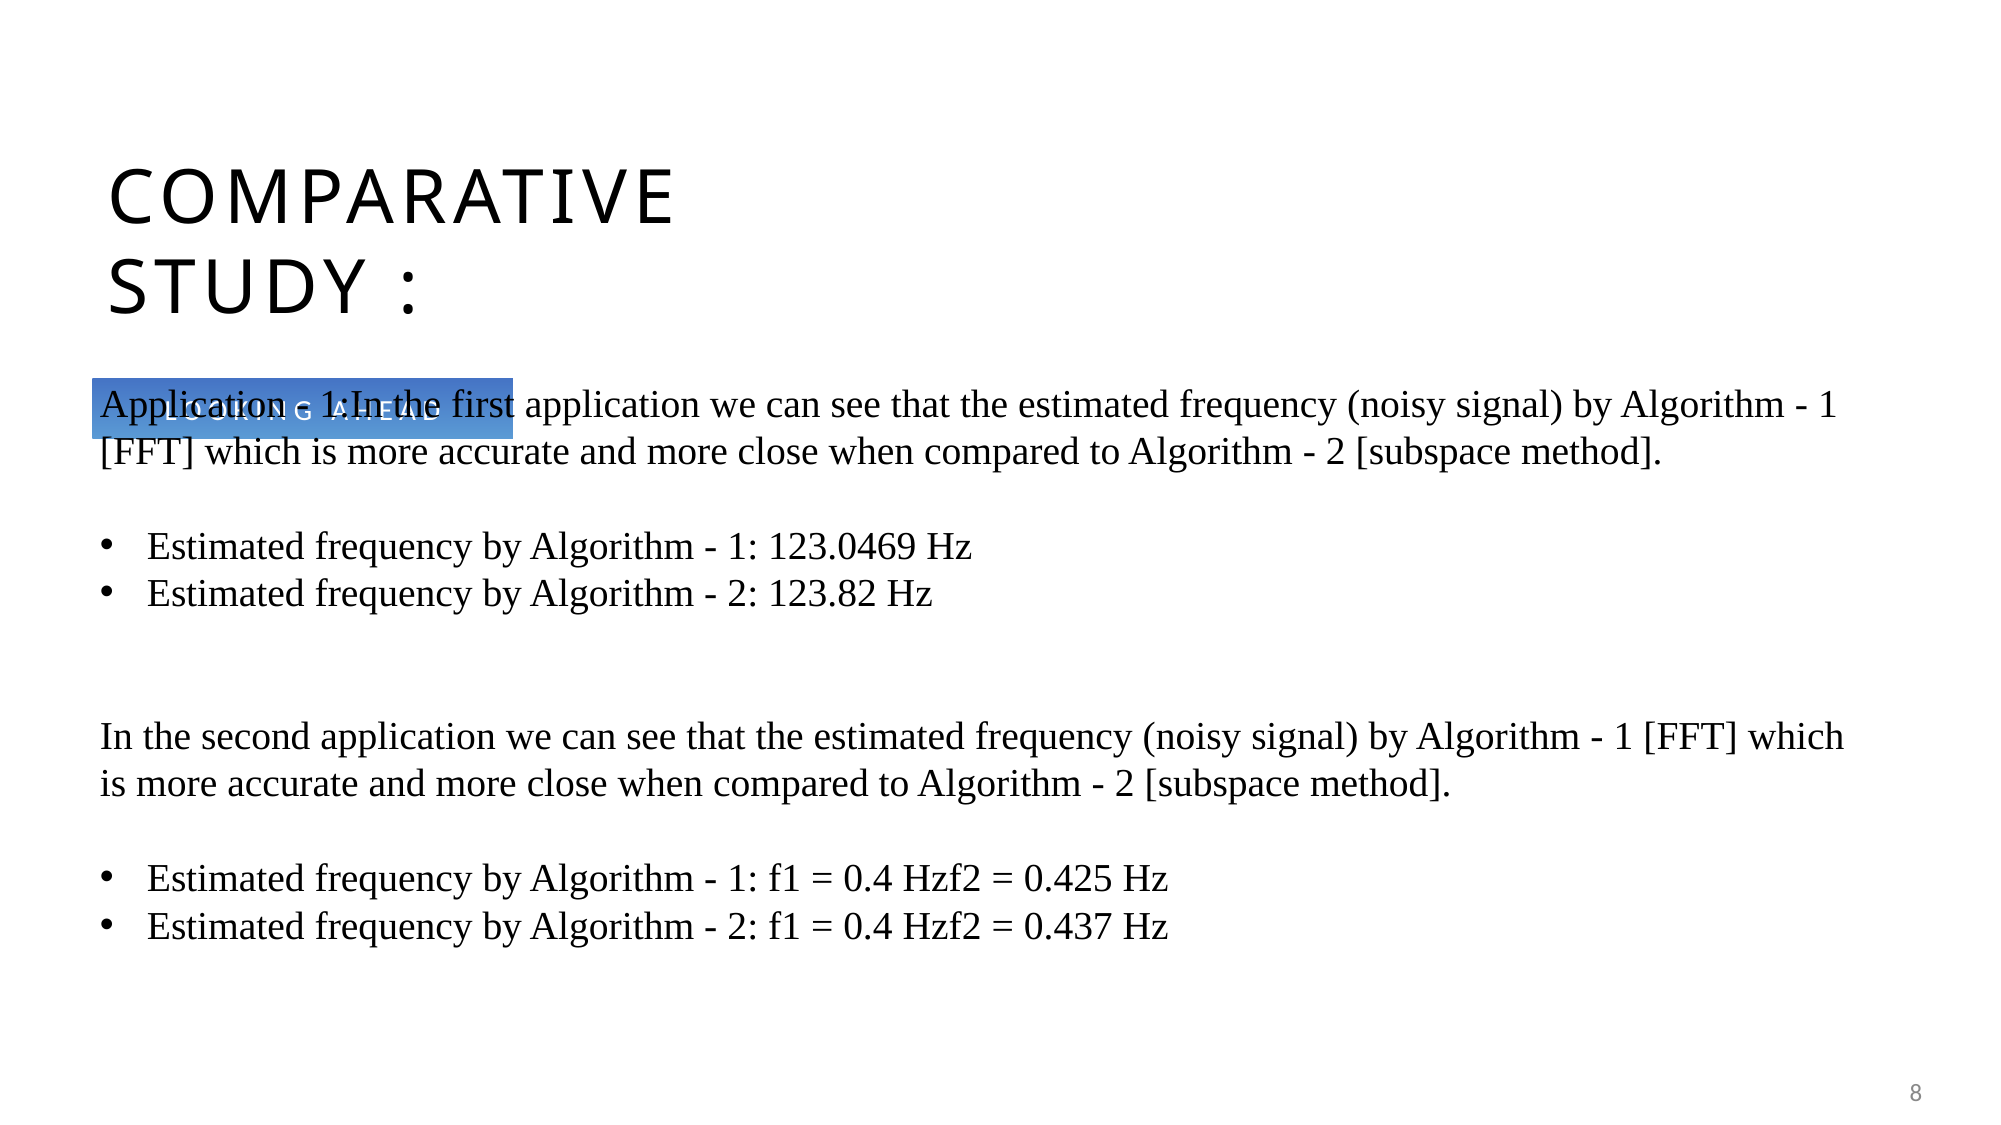

# Comparative study :
Application - 1:In the first application we can see that the estimated frequency (noisy signal) by Algorithm - 1 [FFT] which is more accurate and more close when compared to Algorithm - 2 [subspace method].
Estimated frequency by Algorithm - 1: 123.0469 Hz
Estimated frequency by Algorithm - 2: 123.82 Hz
In the second application we can see that the estimated frequency (noisy signal) by Algorithm - 1 [FFT] which is more accurate and more close when compared to Algorithm - 2 [subspace method].
Estimated frequency by Algorithm - 1: f1 = 0.4 Hzf2 = 0.425 Hz
Estimated frequency by Algorithm - 2: f1 = 0.4 Hzf2 = 0.437 Hz
LOOKING AHEAD